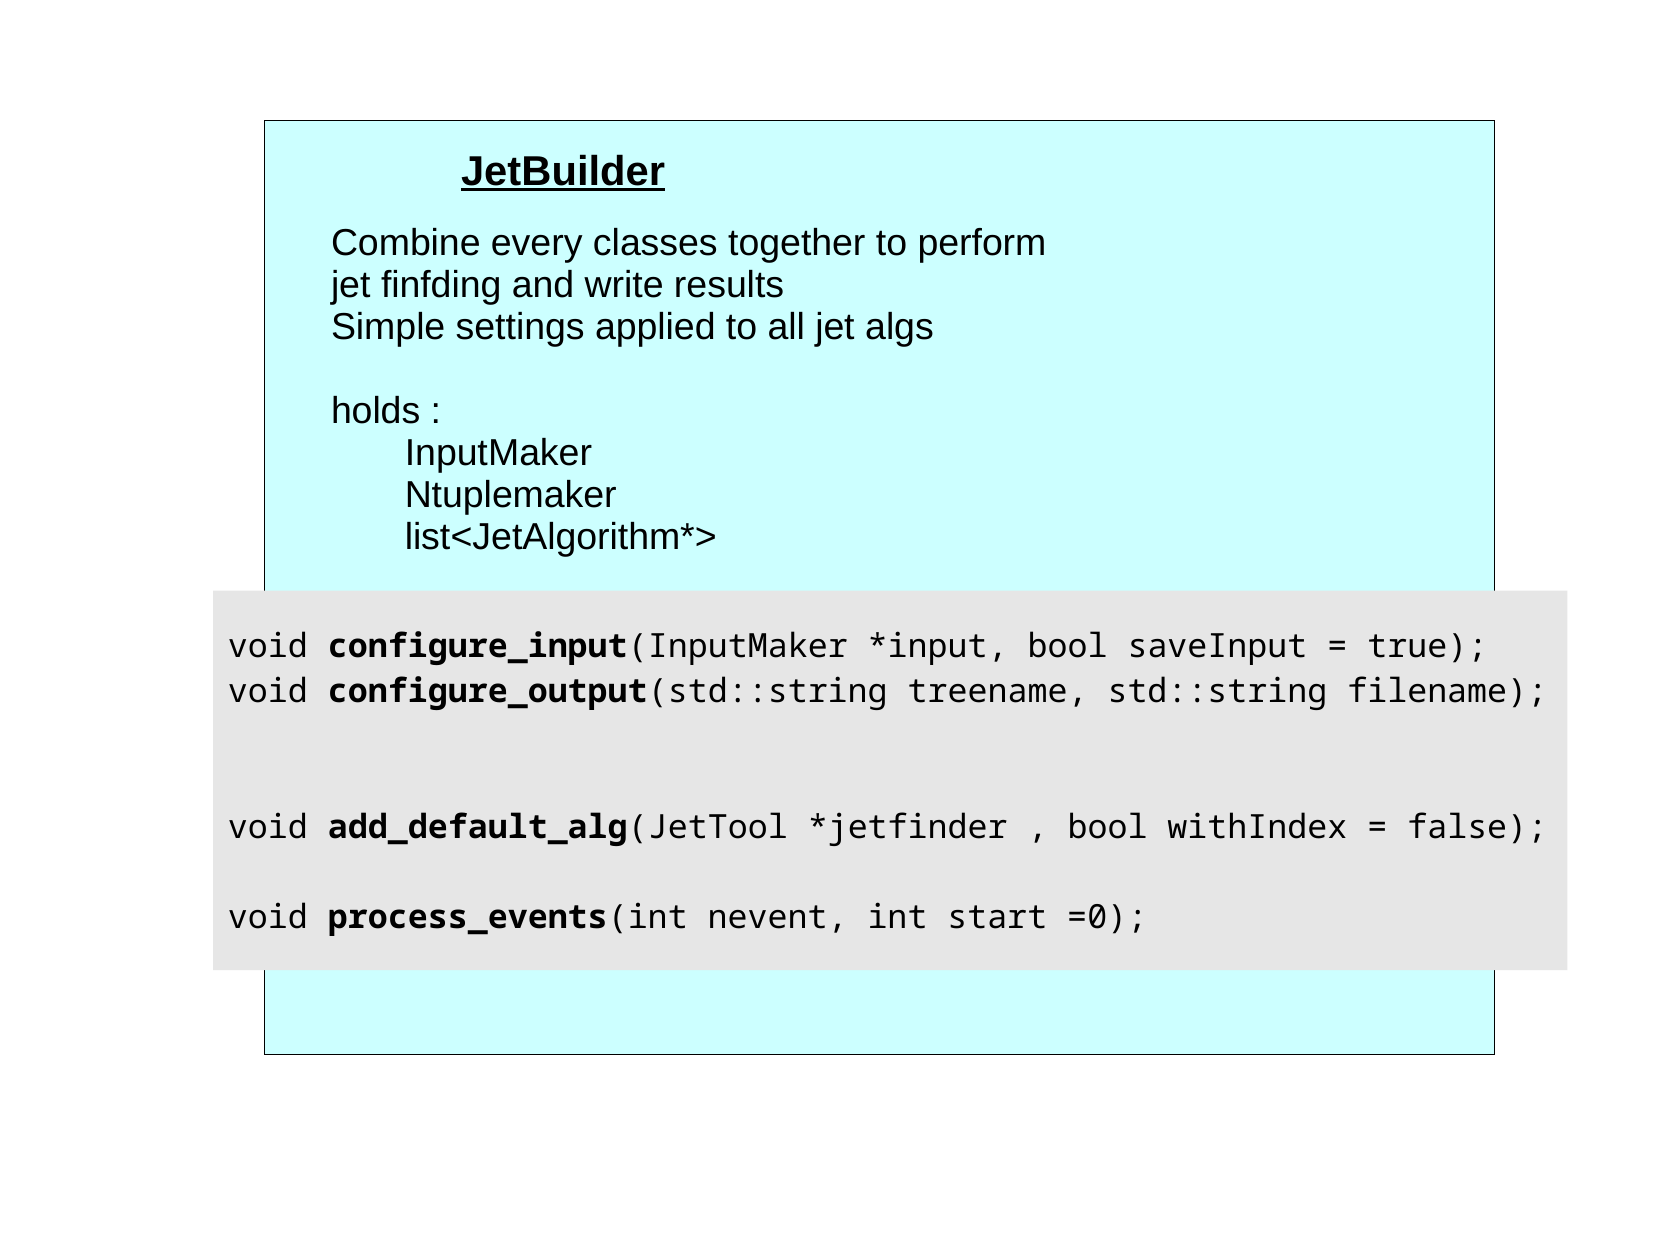

JetBuilder
Combine every classes together to perform
jet finfding and write results
Simple settings applied to all jet algs
holds :
	InputMaker
	Ntuplemaker
	list<JetAlgorithm*>
void configure_input(InputMaker *input, bool saveInput = true);
void configure_output(std::string treename, std::string filename);
void add_default_alg(JetTool *jetfinder , bool withIndex = false);
void process_events(int nevent, int start =0);